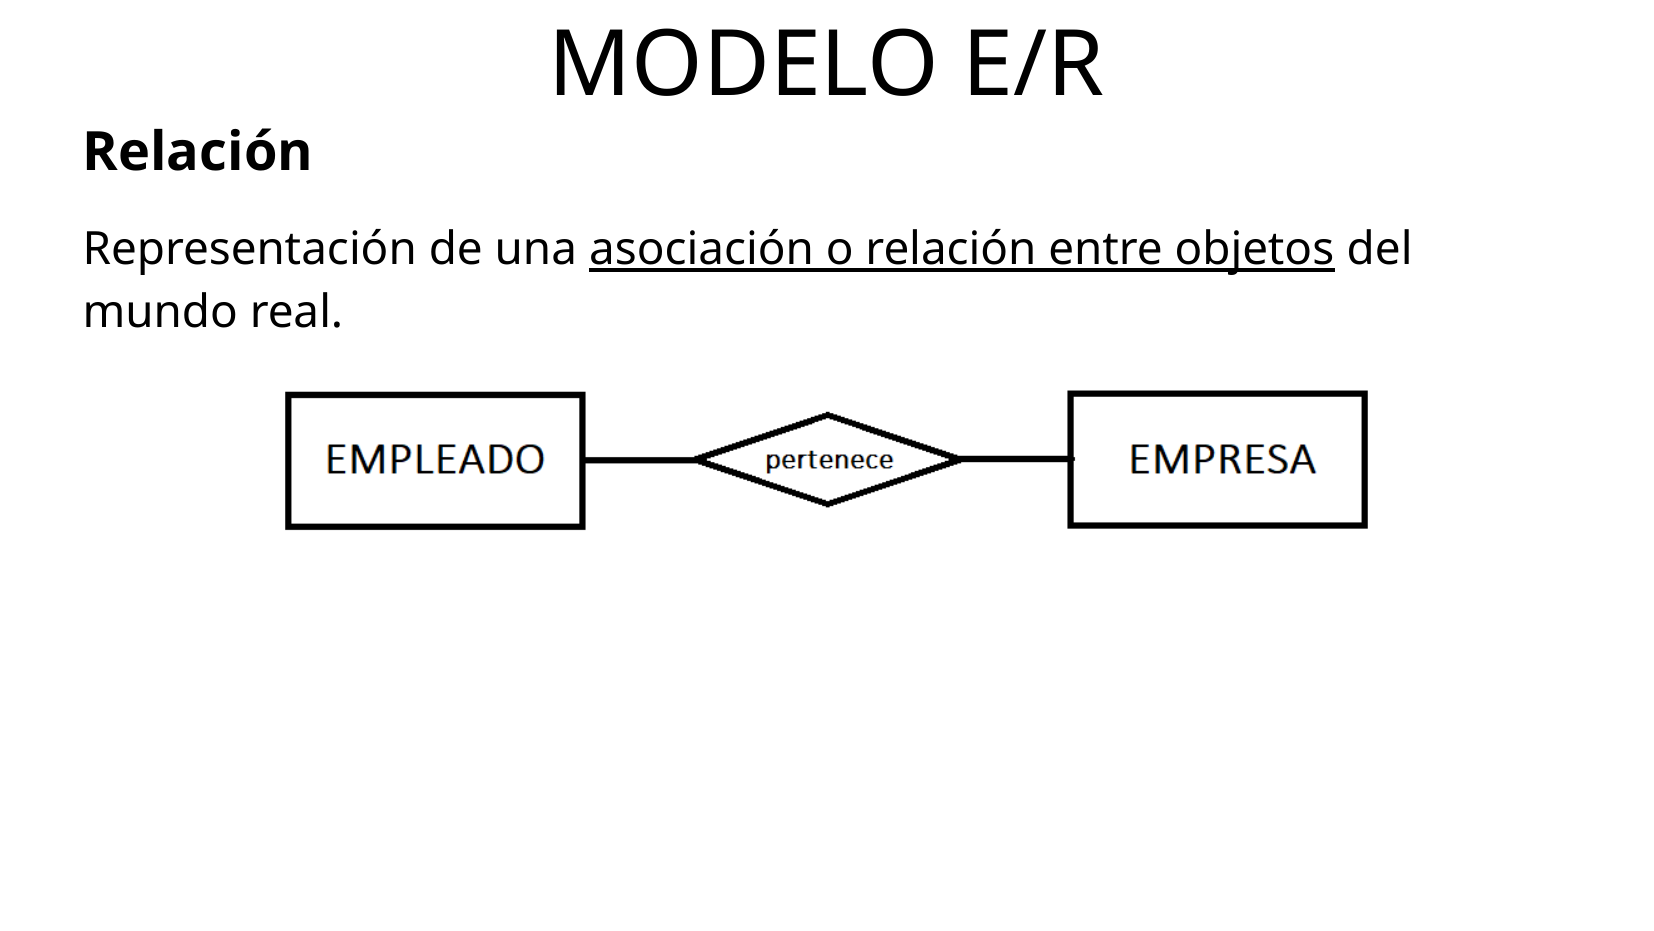

# MODELO E/R
Relación
Representación de una asociación o relación entre objetos del mundo real.